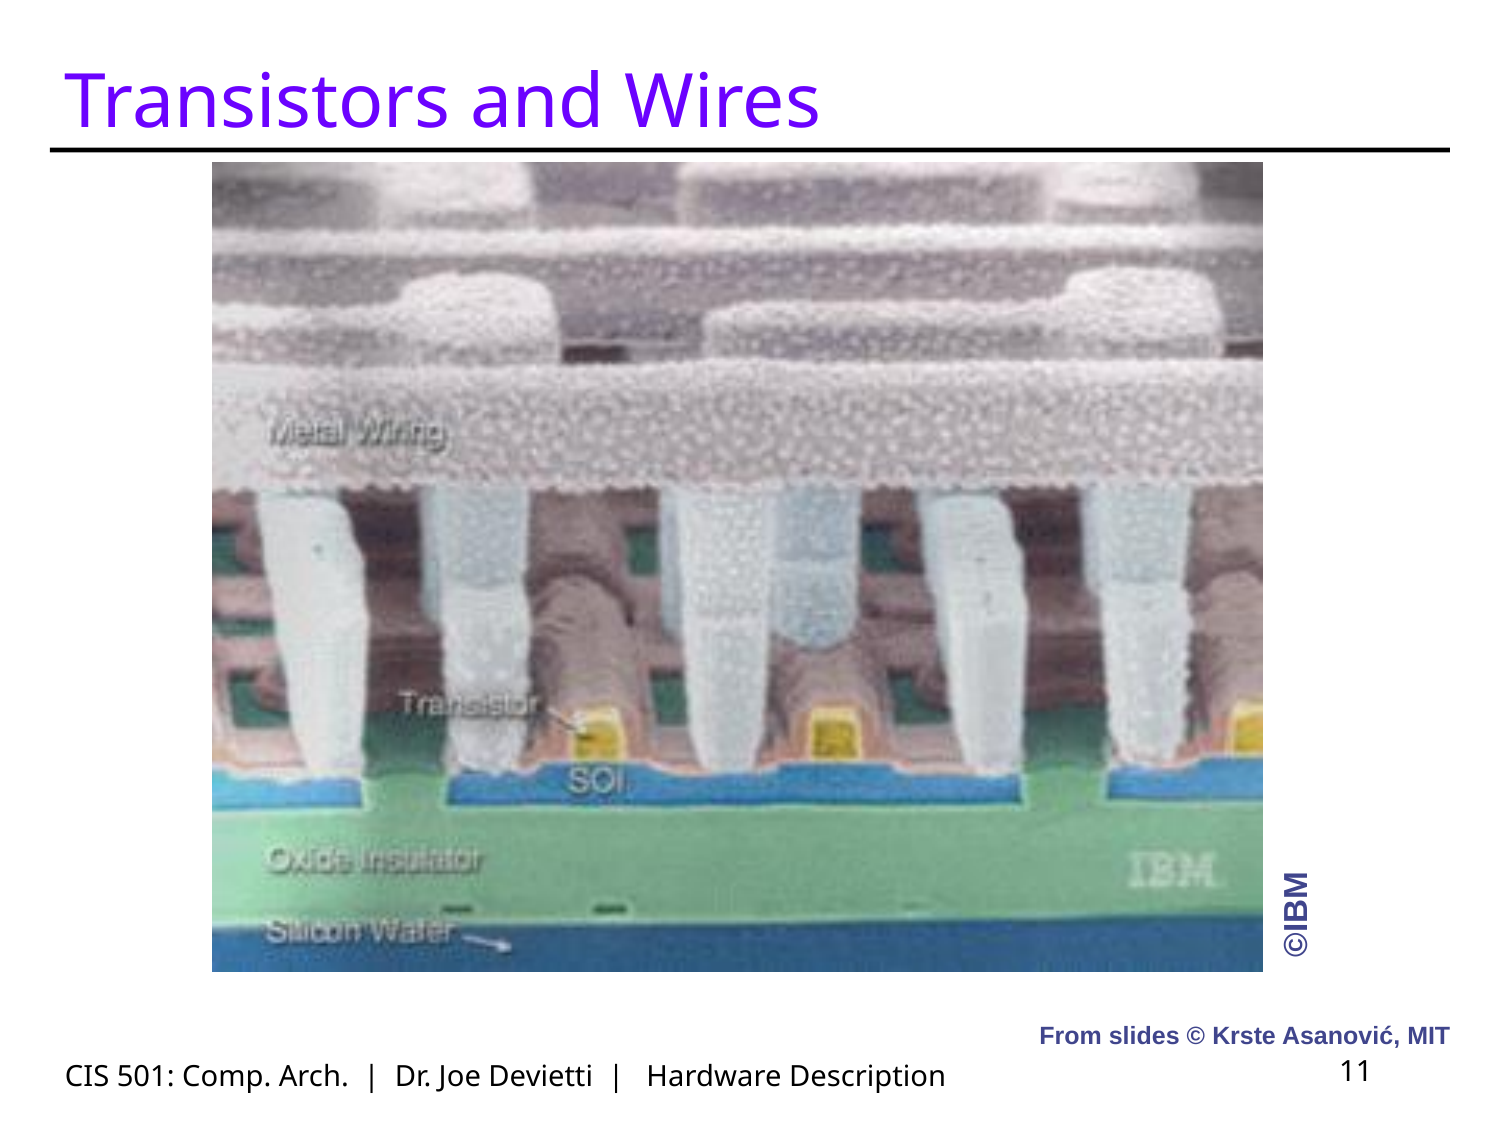

Transistors and Wires
©IBM
From slides © Krste Asanović, MIT
CIS 501: Comp. Arch. | Dr. Joe Devietti | Hardware Description